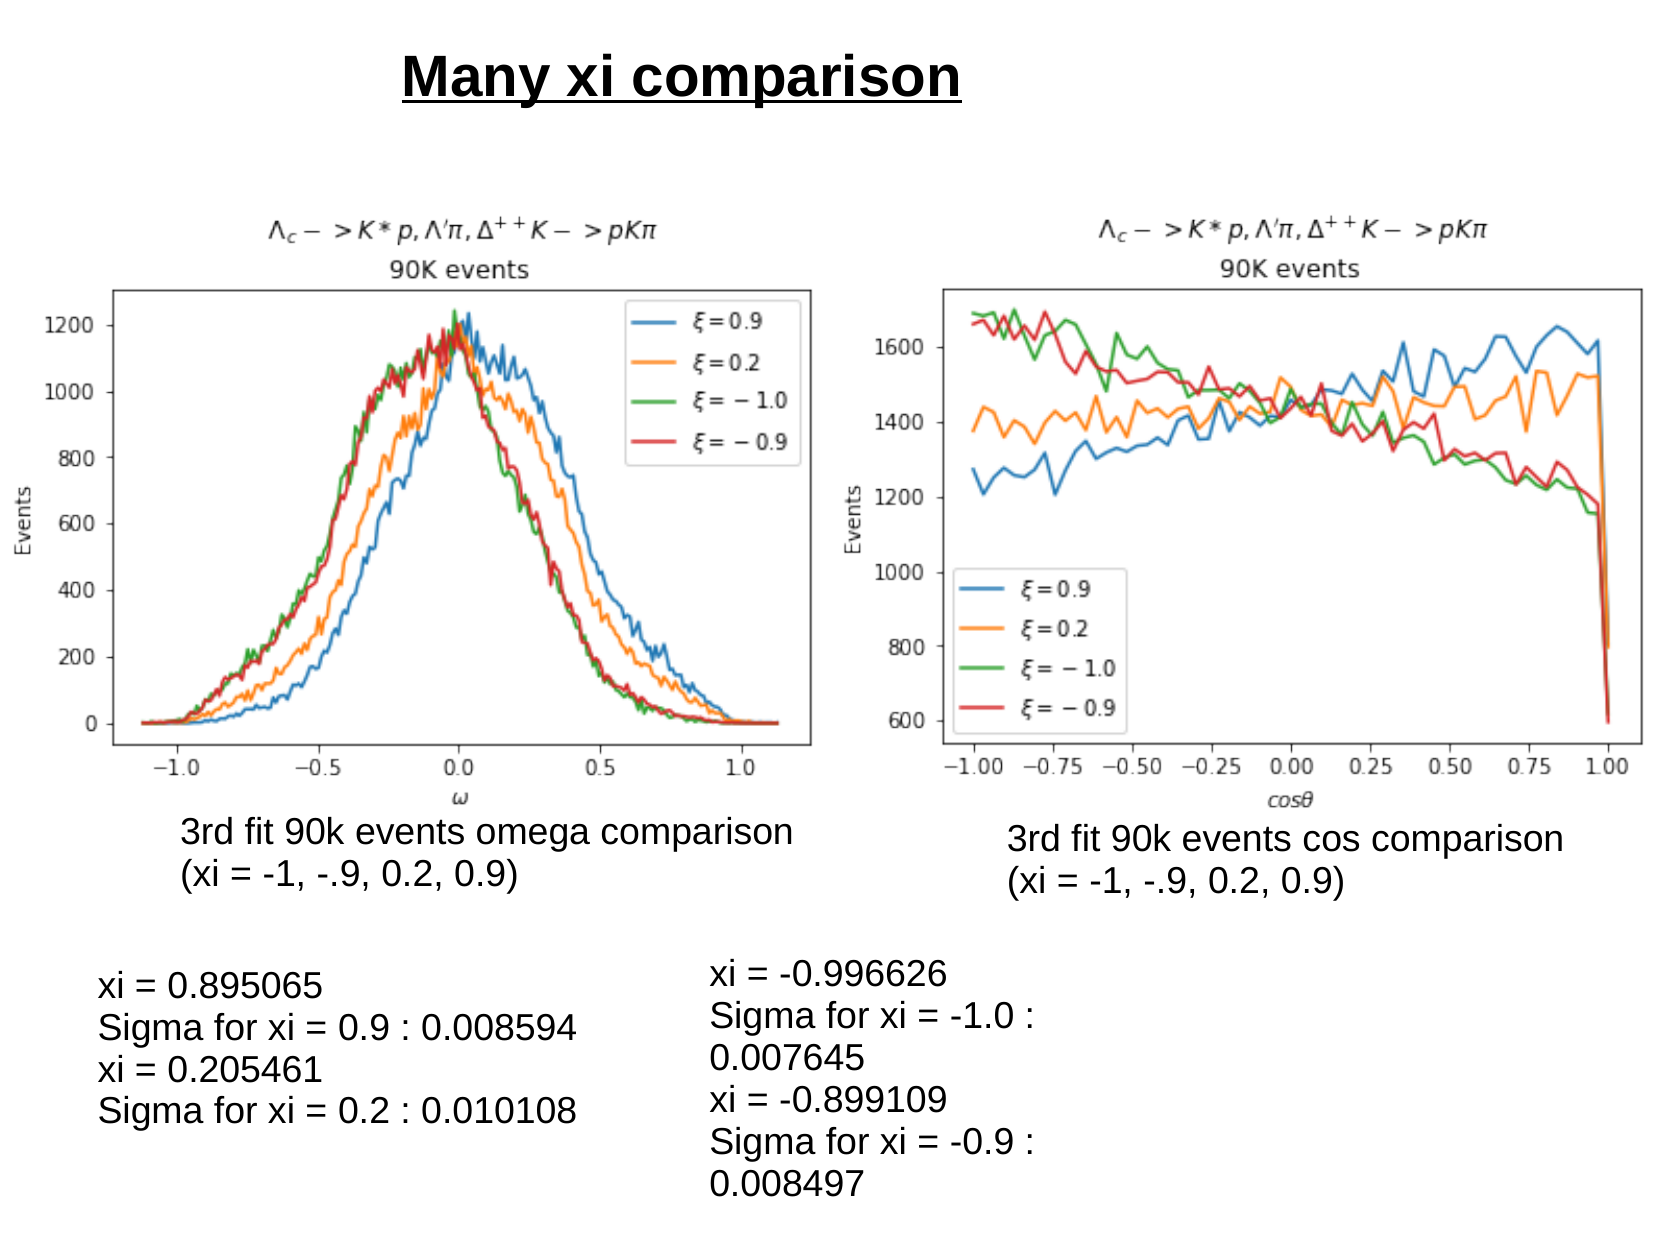

Many xi comparison
3rd fit 90k events omega comparison
(xi = -1, -.9, 0.2, 0.9)
3rd fit 90k events cos comparison
(xi = -1, -.9, 0.2, 0.9)
xi = -0.996626
Sigma for xi = -1.0 : 0.007645
xi = -0.899109
Sigma for xi = -0.9 : 0.008497
xi = 0.895065
Sigma for xi = 0.9 : 0.008594
xi = 0.205461
Sigma for xi = 0.2 : 0.010108